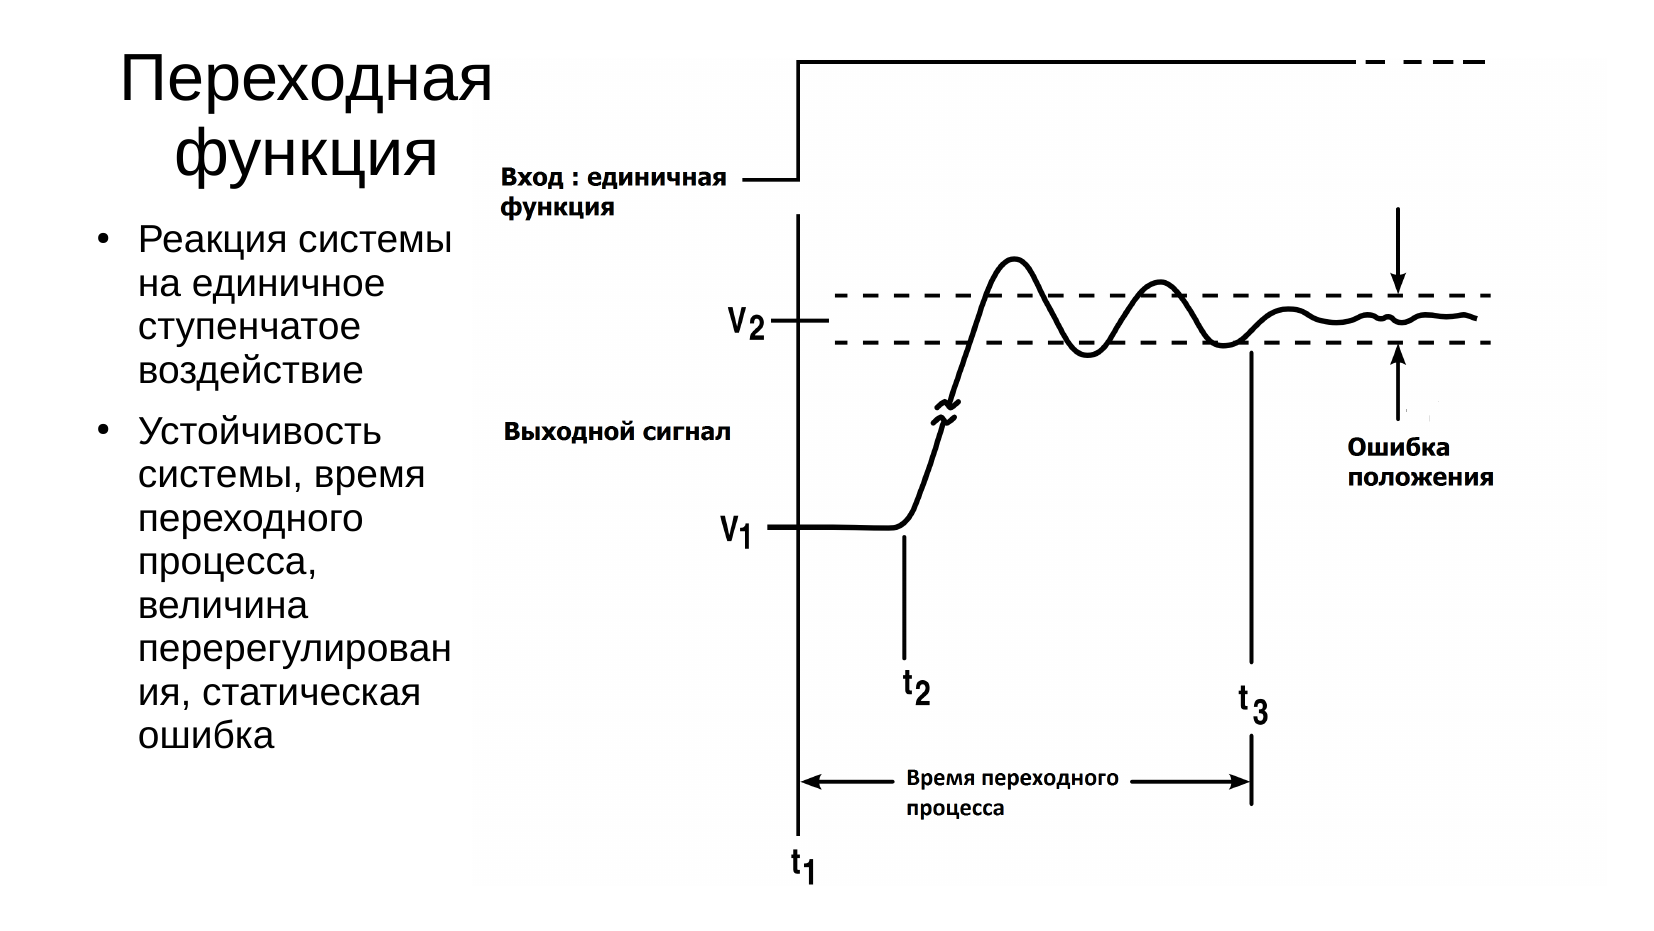

# Переходная функция
Реакция системы на единичное ступенчатое воздействие
Устойчивость системы, время переходного процесса, величина перерегулирования, статическая ошибка